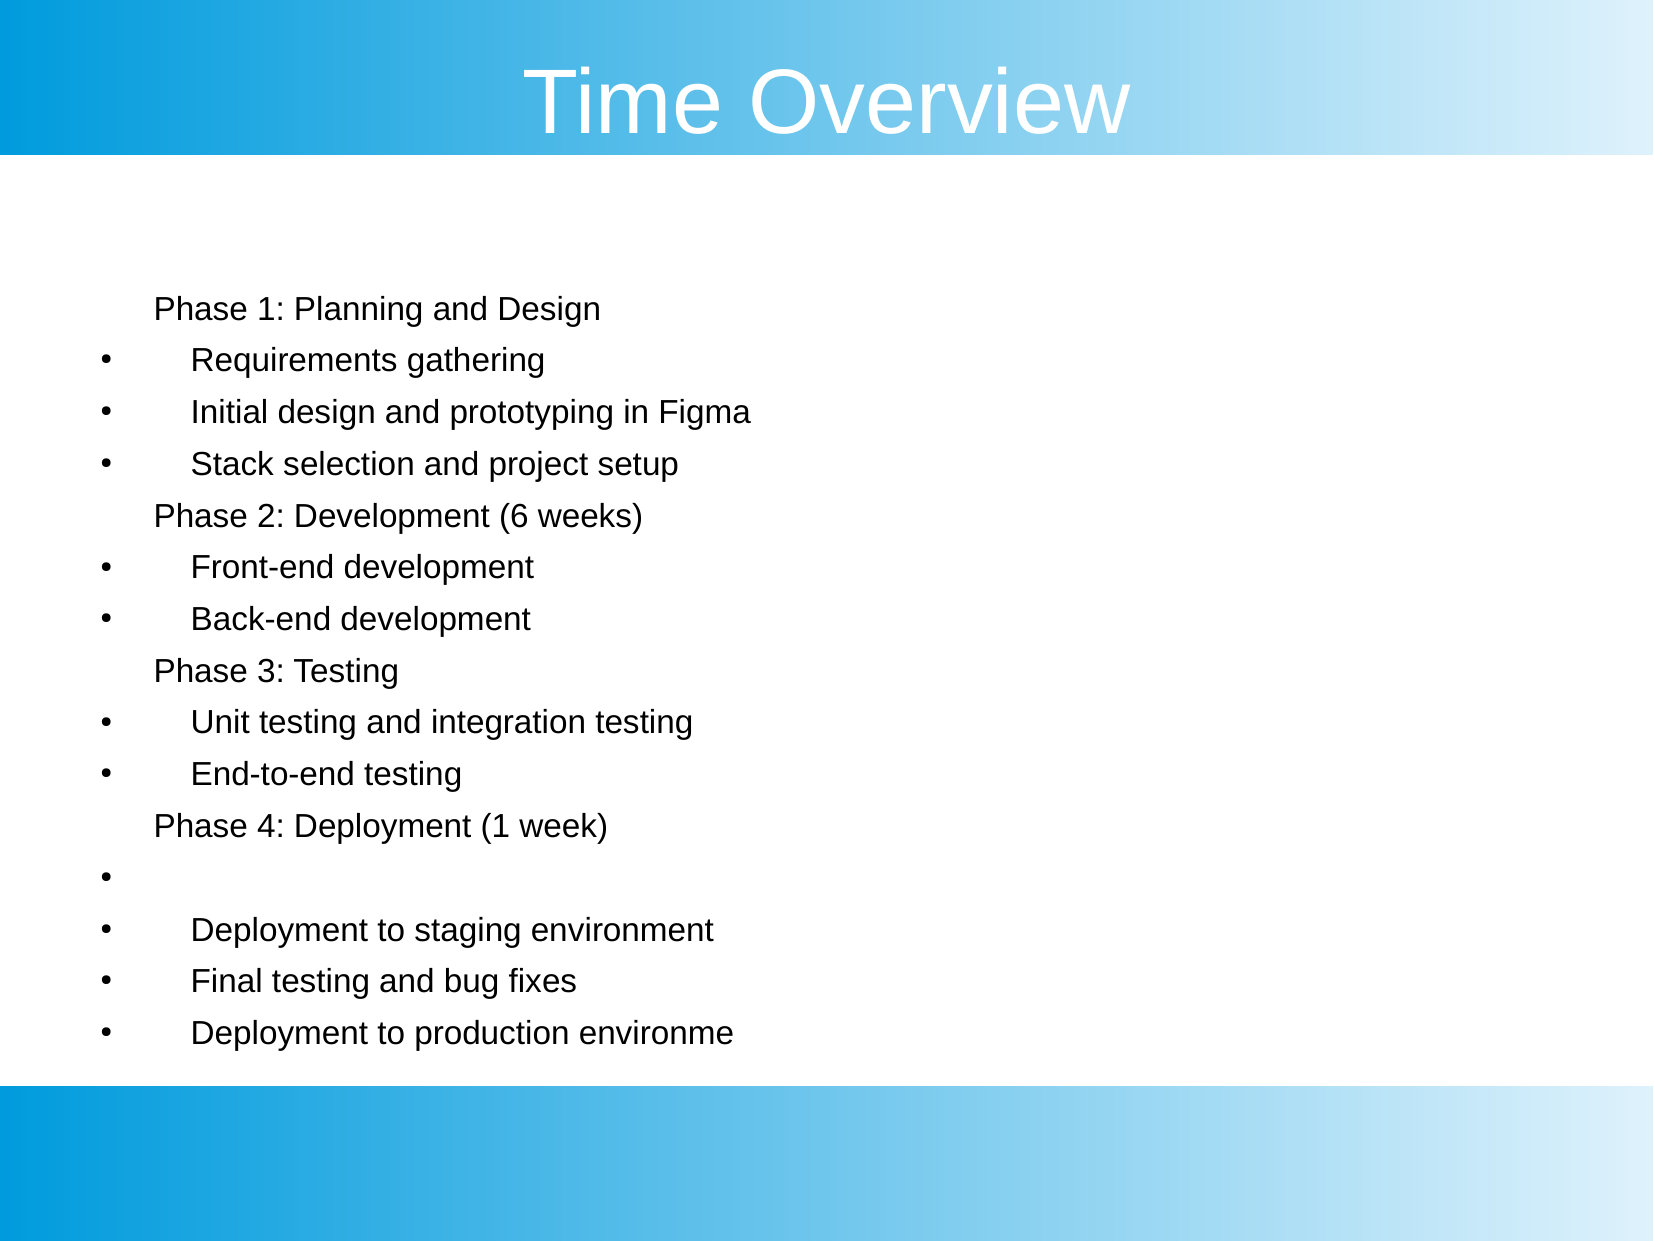

# Time Overview
Phase 1: Planning and Design
 Requirements gathering
 Initial design and prototyping in Figma
 Stack selection and project setup
Phase 2: Development (6 weeks)
 Front-end development
 Back-end development
Phase 3: Testing
 Unit testing and integration testing
 End-to-end testing
Phase 4: Deployment (1 week)
 Deployment to staging environment
 Final testing and bug fixes
 Deployment to production environme